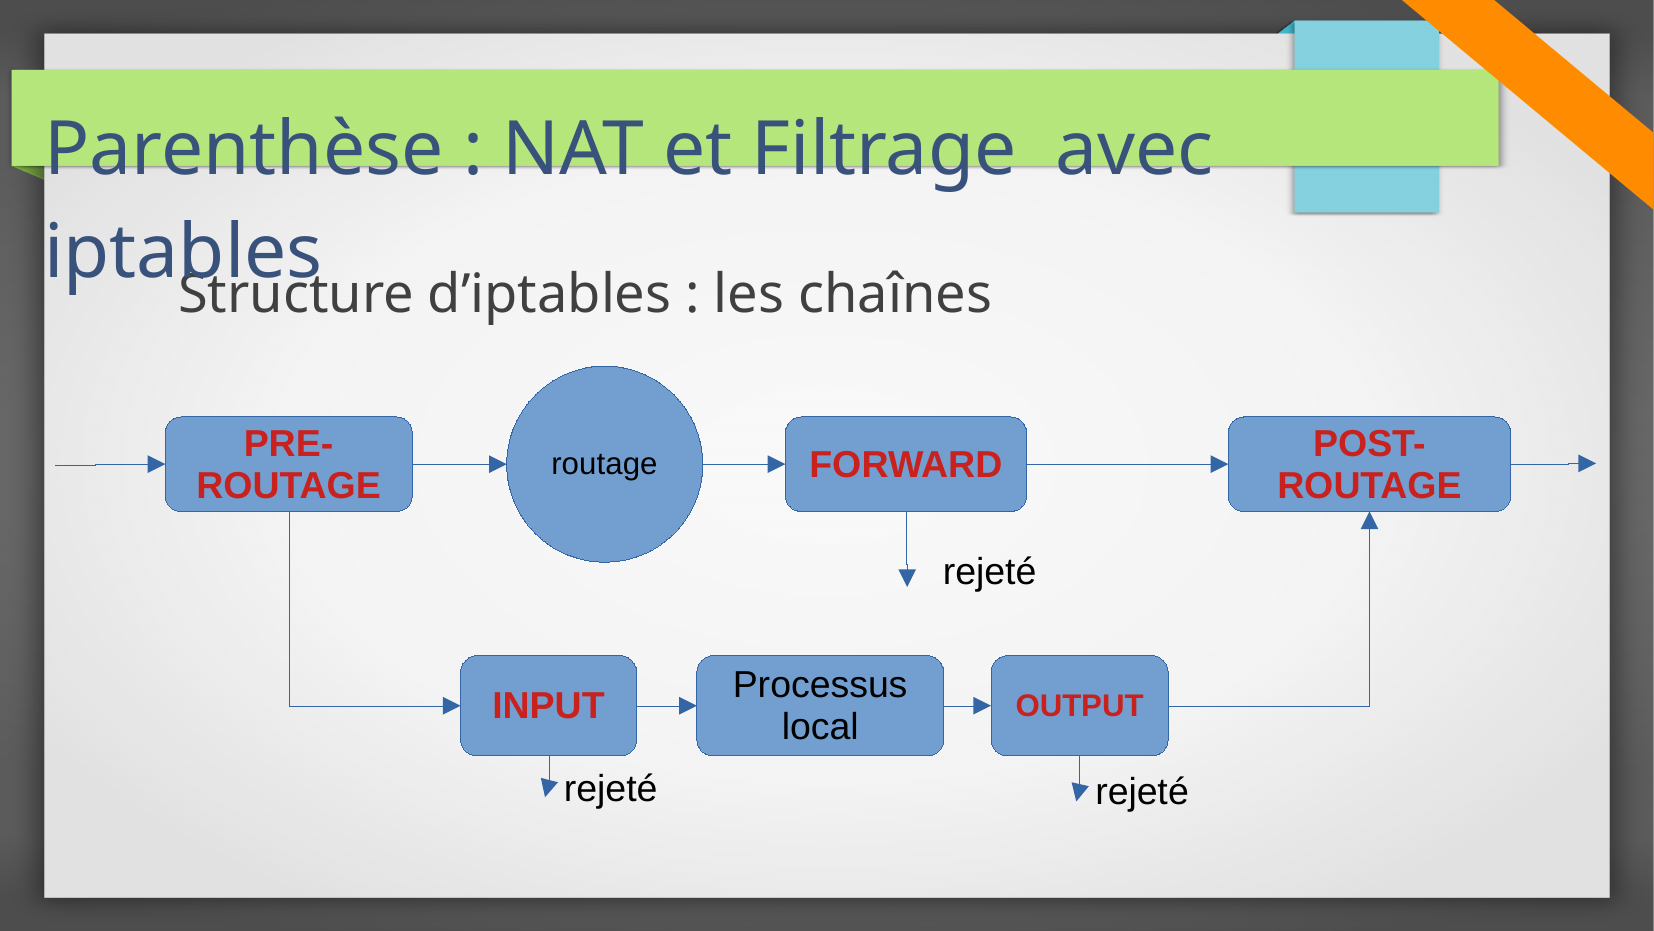

Parenthèse : NAT et Filtrage avec iptables
Structure d’iptables : les chaînes
routage
PRE-ROUTAGE
FORWARD
POST-ROUTAGE
rejeté
INPUT
Processus local
OUTPUT
rejeté
rejeté